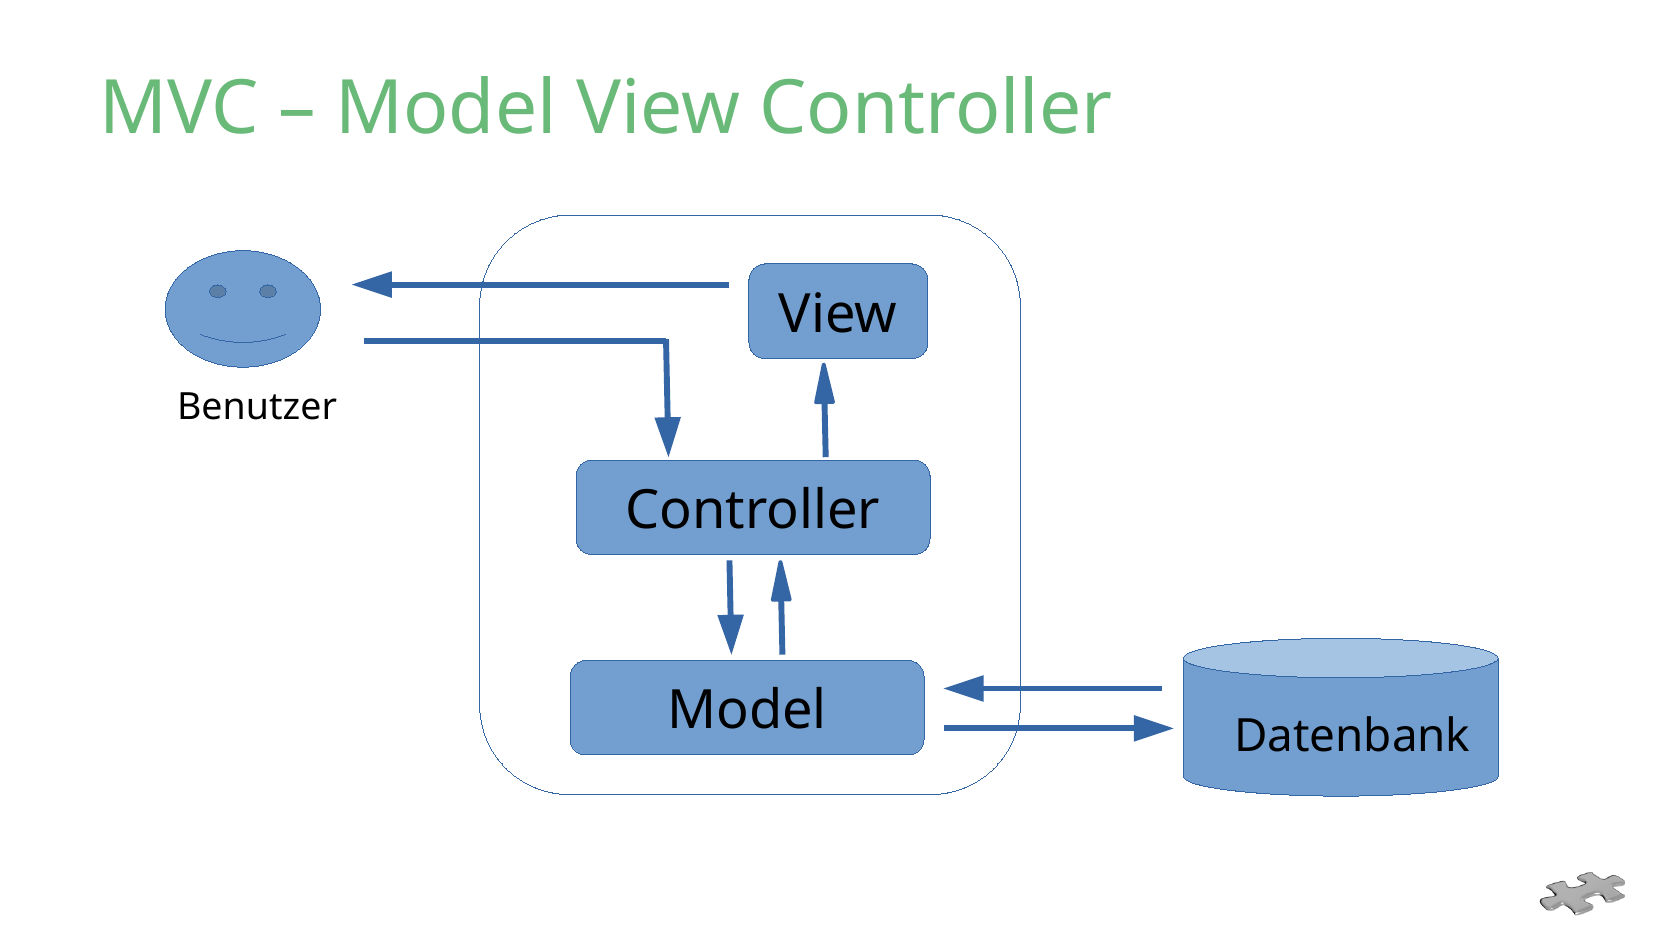

# MVC – Model View Controller
View
Benutzer
Controller
Model
Datenbank